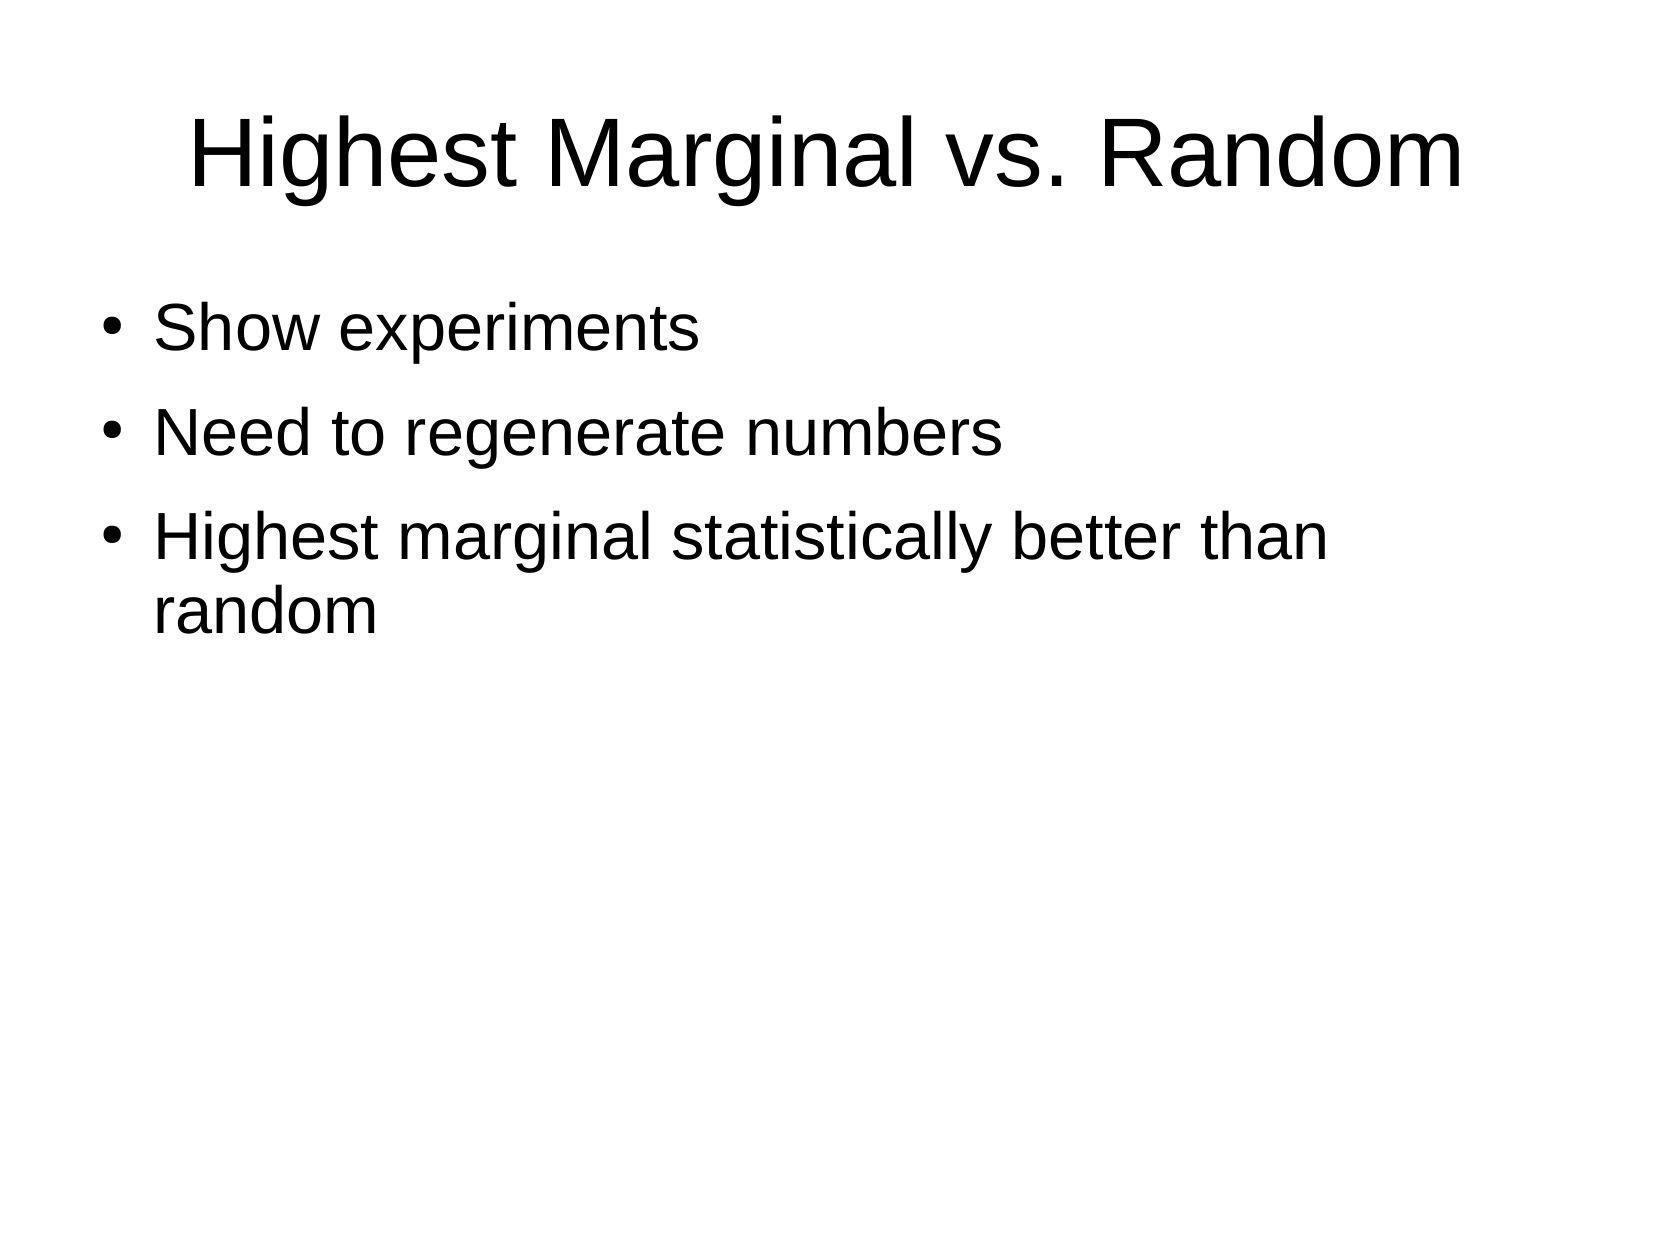

# Highest Marginal vs. Random
Show experiments
Need to regenerate numbers
Highest marginal statistically better than random